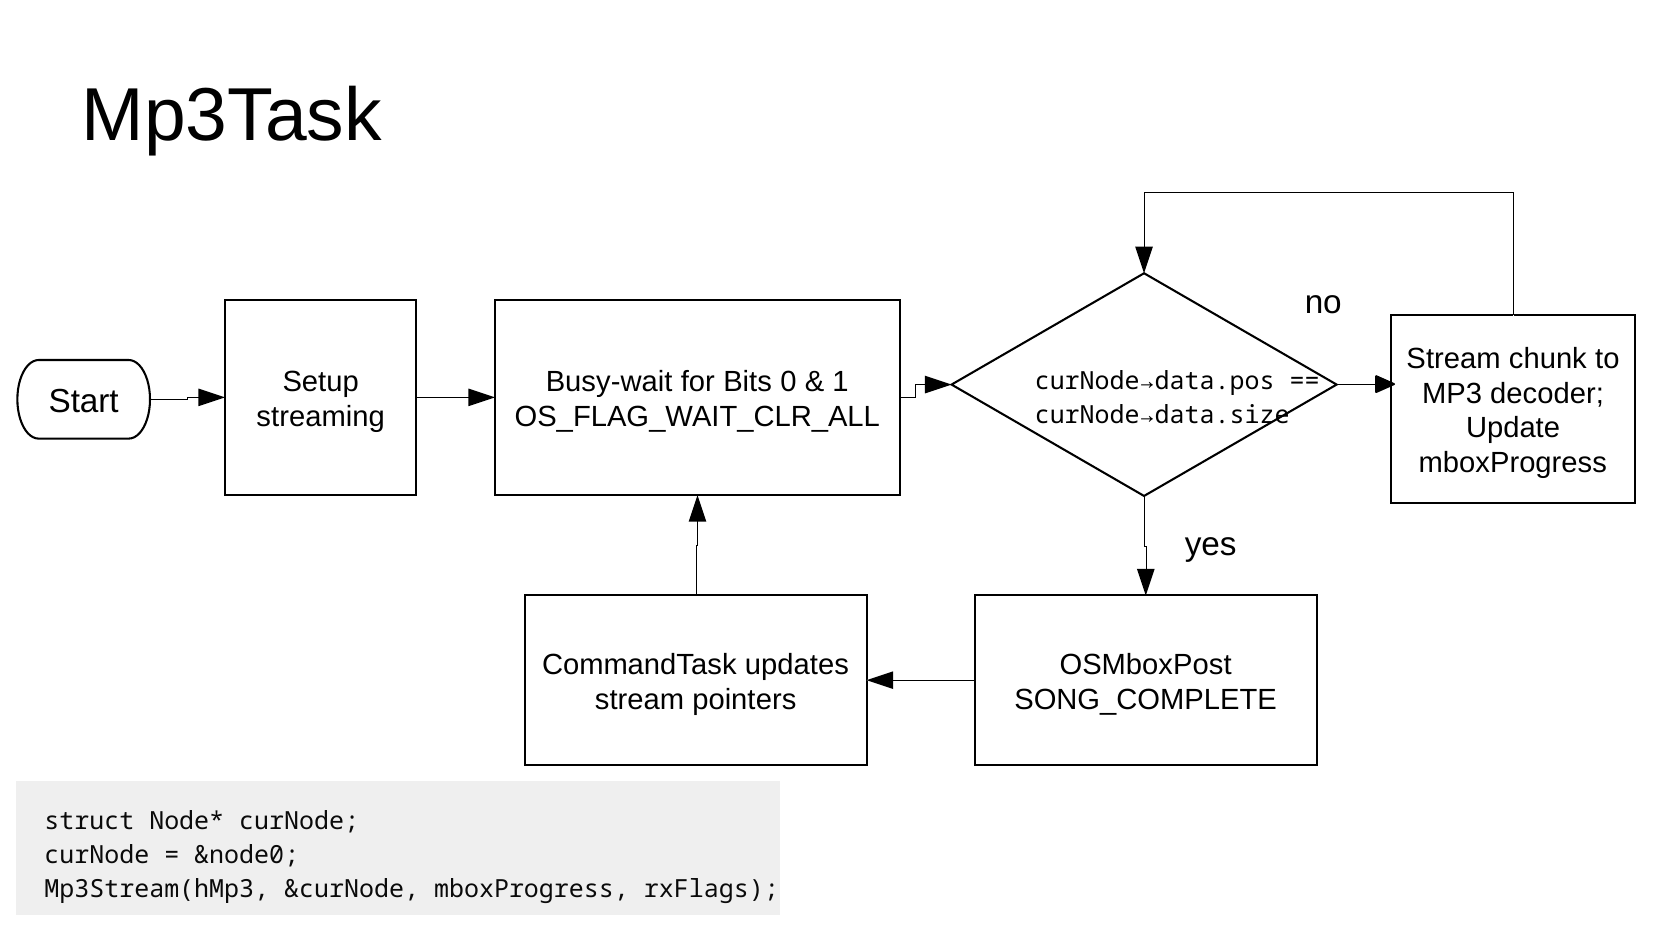

# Mp3Task
no
Setup streaming
Busy-wait for Bits 0 & 1
OS_FLAG_WAIT_CLR_ALL
Stream chunk to
MP3 decoder;
Update mboxProgress
curNode→data.pos == curNode→data.size
Start
yes
CommandTask updates stream pointers
OSMboxPost SONG_COMPLETE
struct Node* curNode;
curNode = &node0;
Mp3Stream(hMp3, &curNode, mboxProgress, rxFlags);